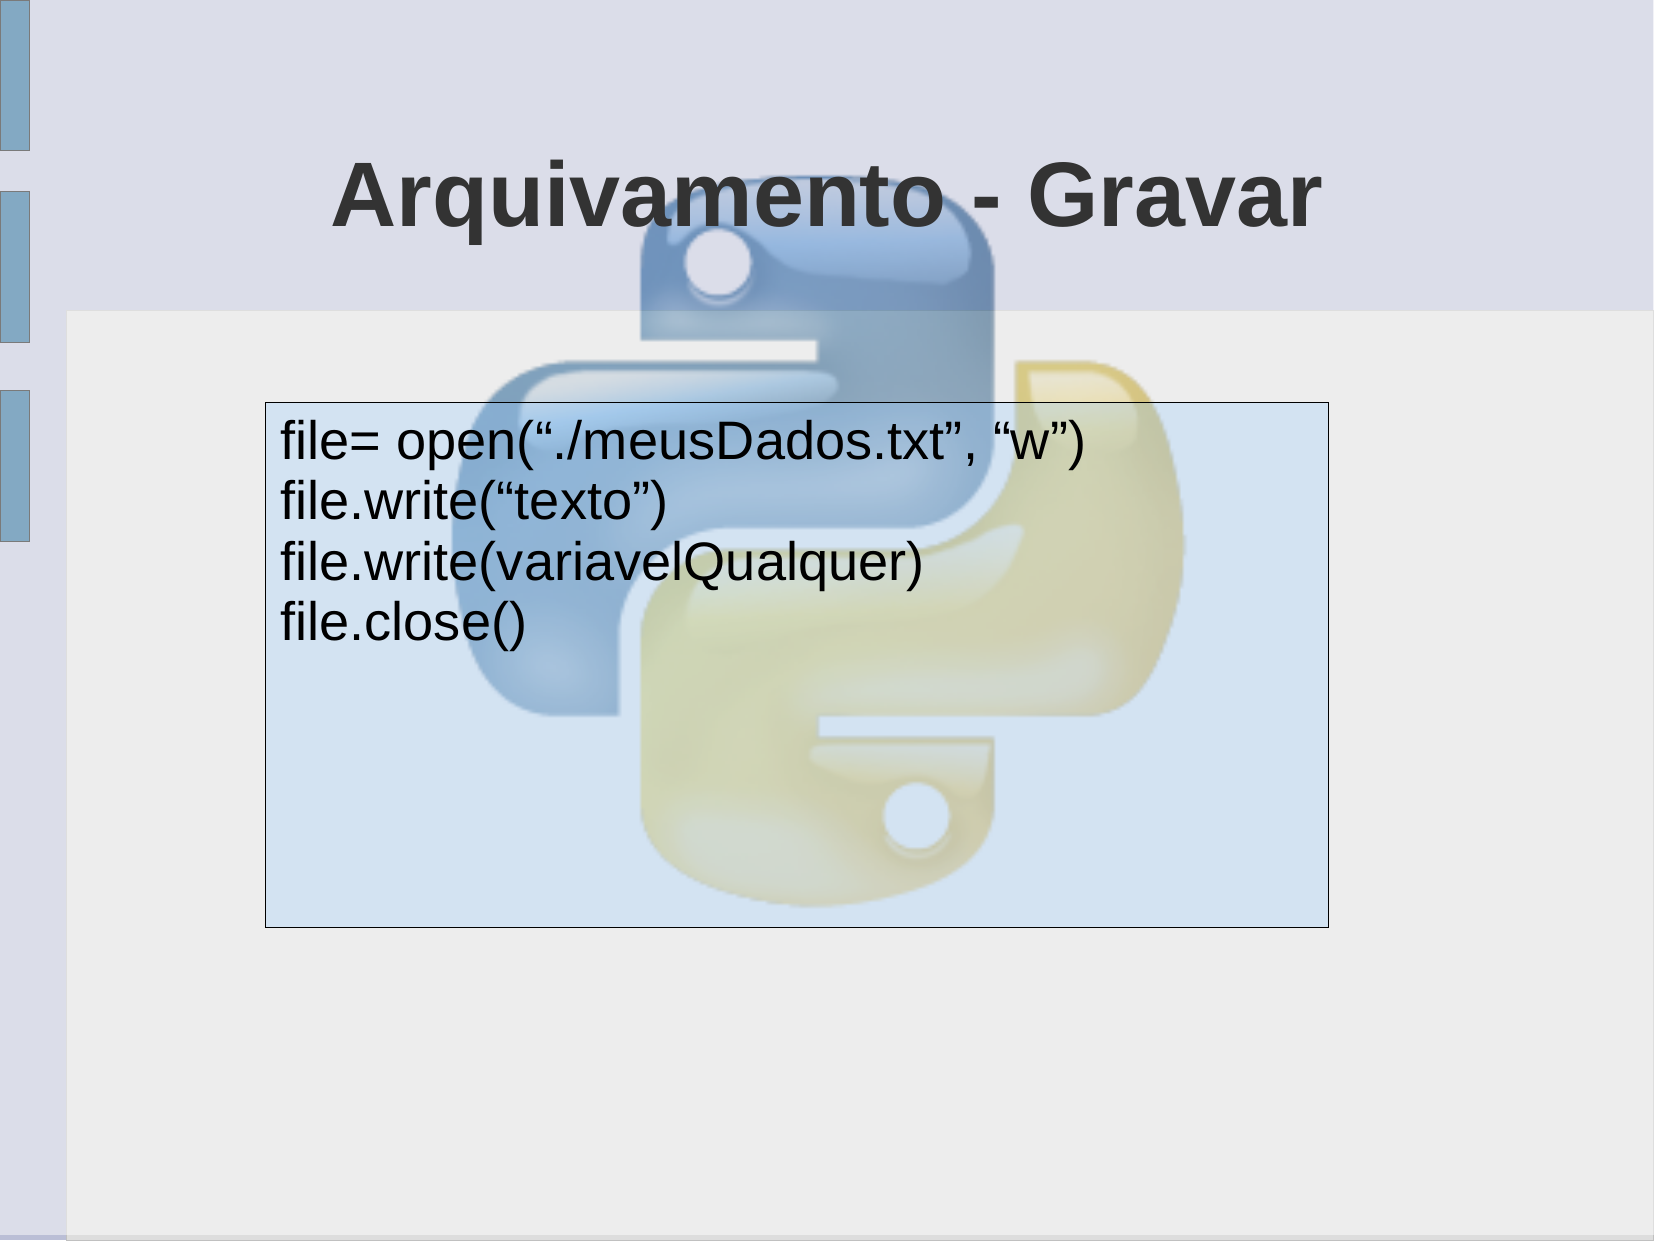

# Arquivamento - Gravar
file= open(“./meusDados.txt”, “w”)
file.write(“texto”)
file.write(variavelQualquer)
file.close()